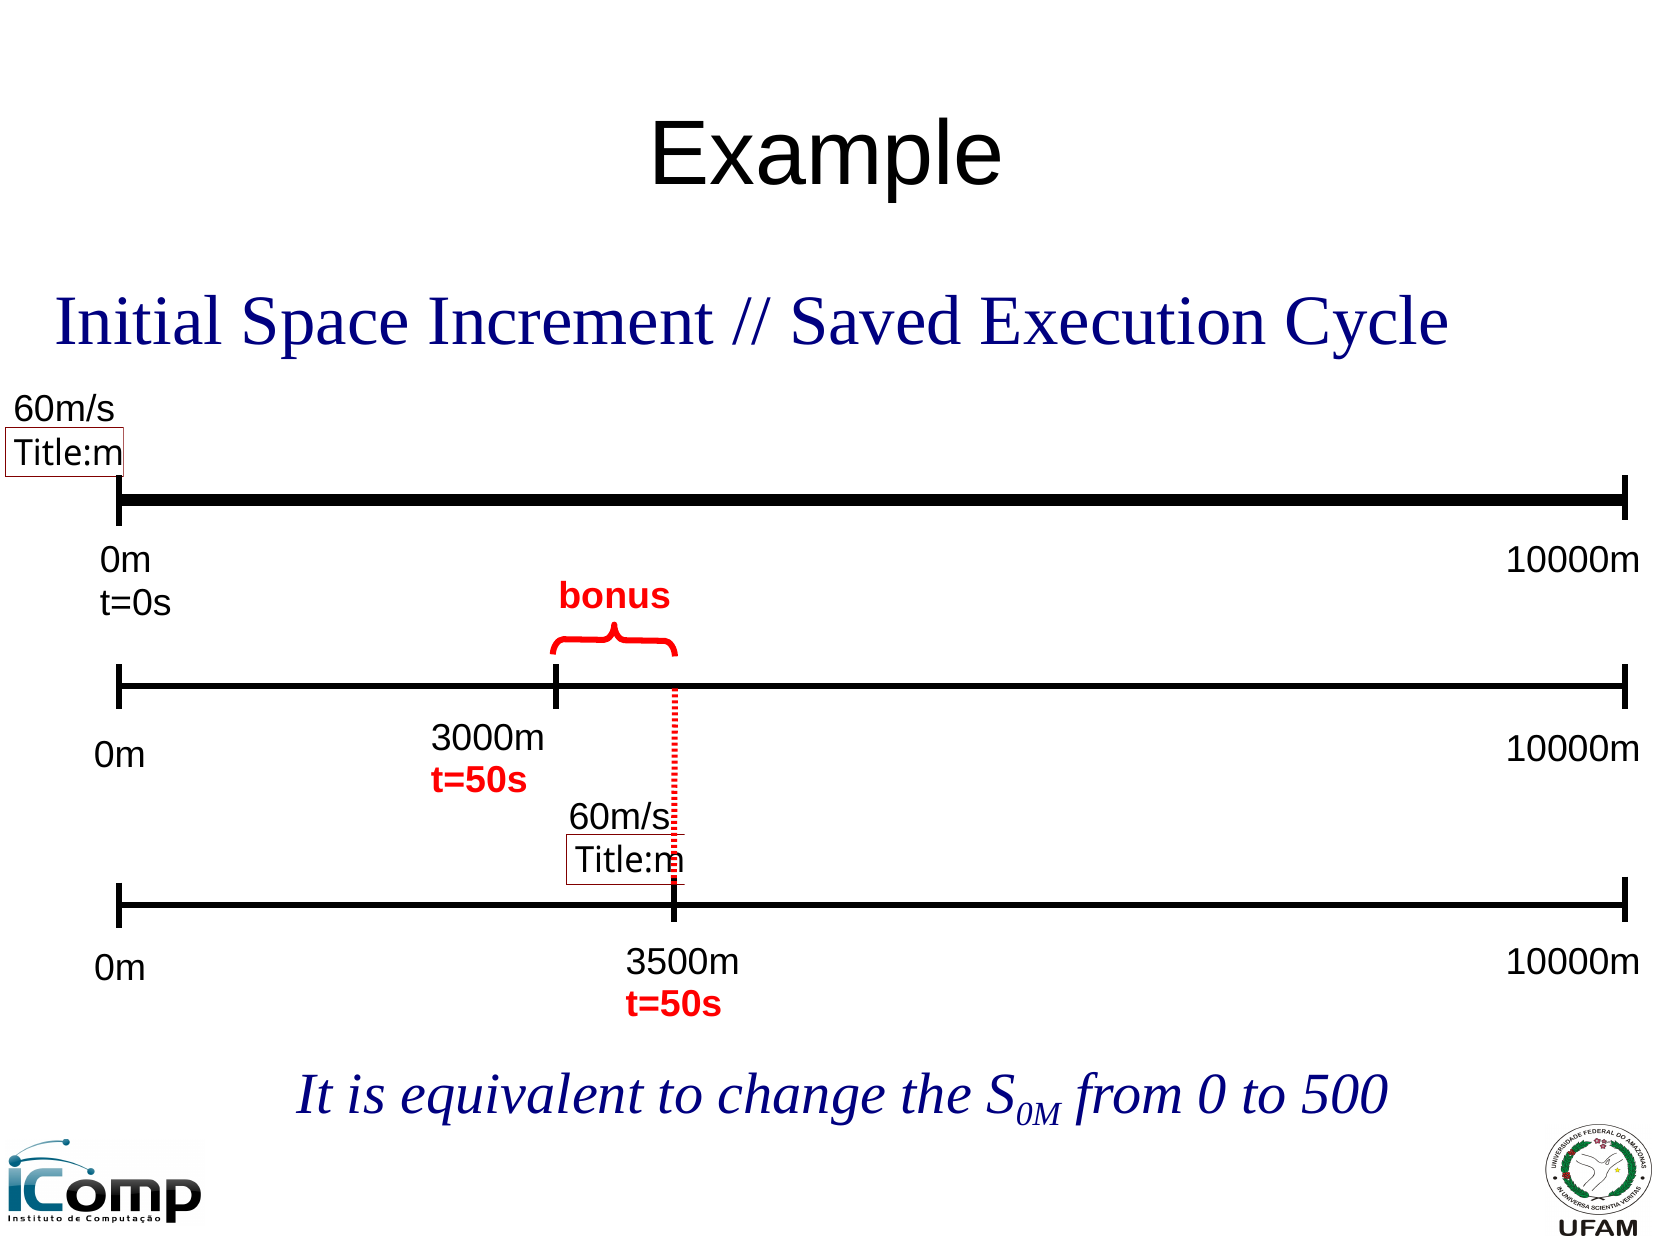

# Example
Initial Space Increment // Saved Execution Cycle
60m/s
0m
t=0s
10000m
bonus
3000m
t=50s
10000m
0m
60m/s
3500m
t=50s
10000m
0m
It is equivalent to change the S0M from 0 to 500